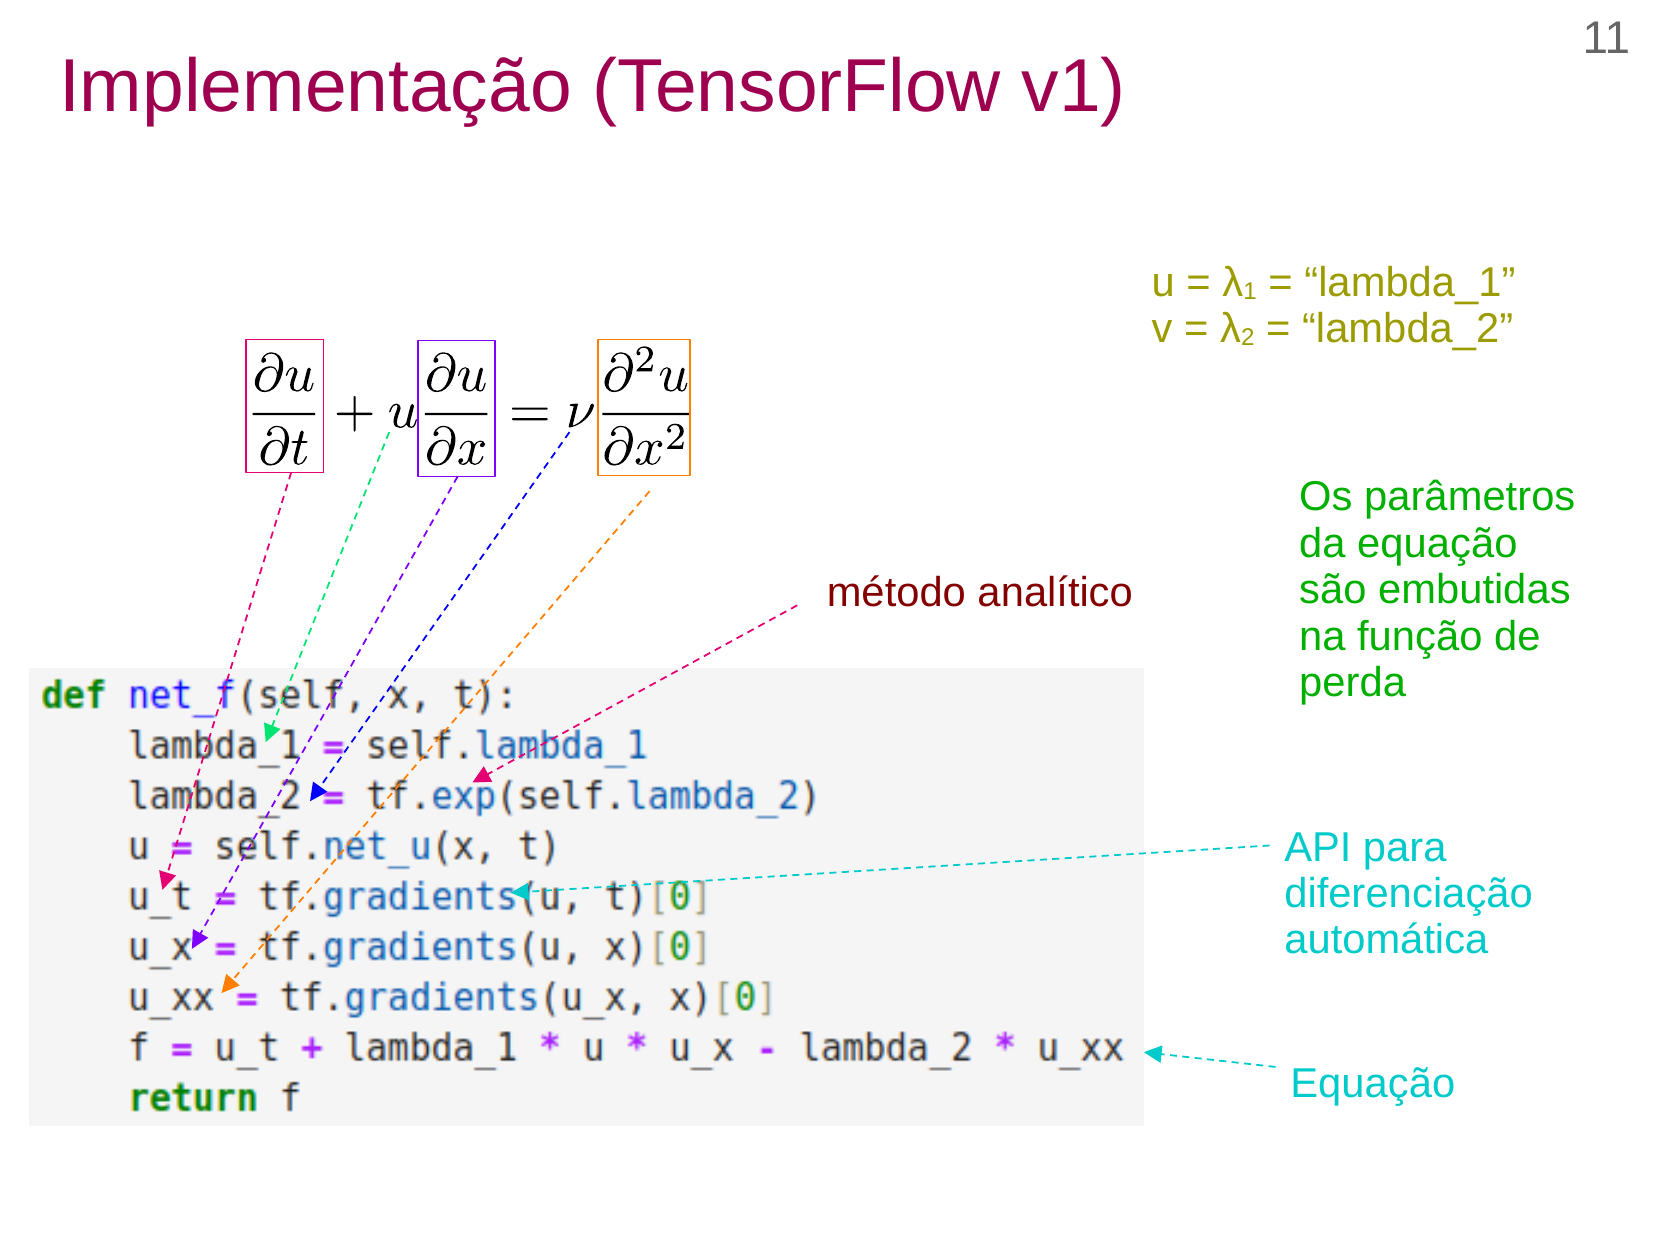

11
# Implementação (TensorFlow v1)
u = λ1 = “lambda_1”
v = λ2 = “lambda_2”
Os parâmetros da equação são embutidas na função de perda
método analítico
API para diferenciação automática
Equação